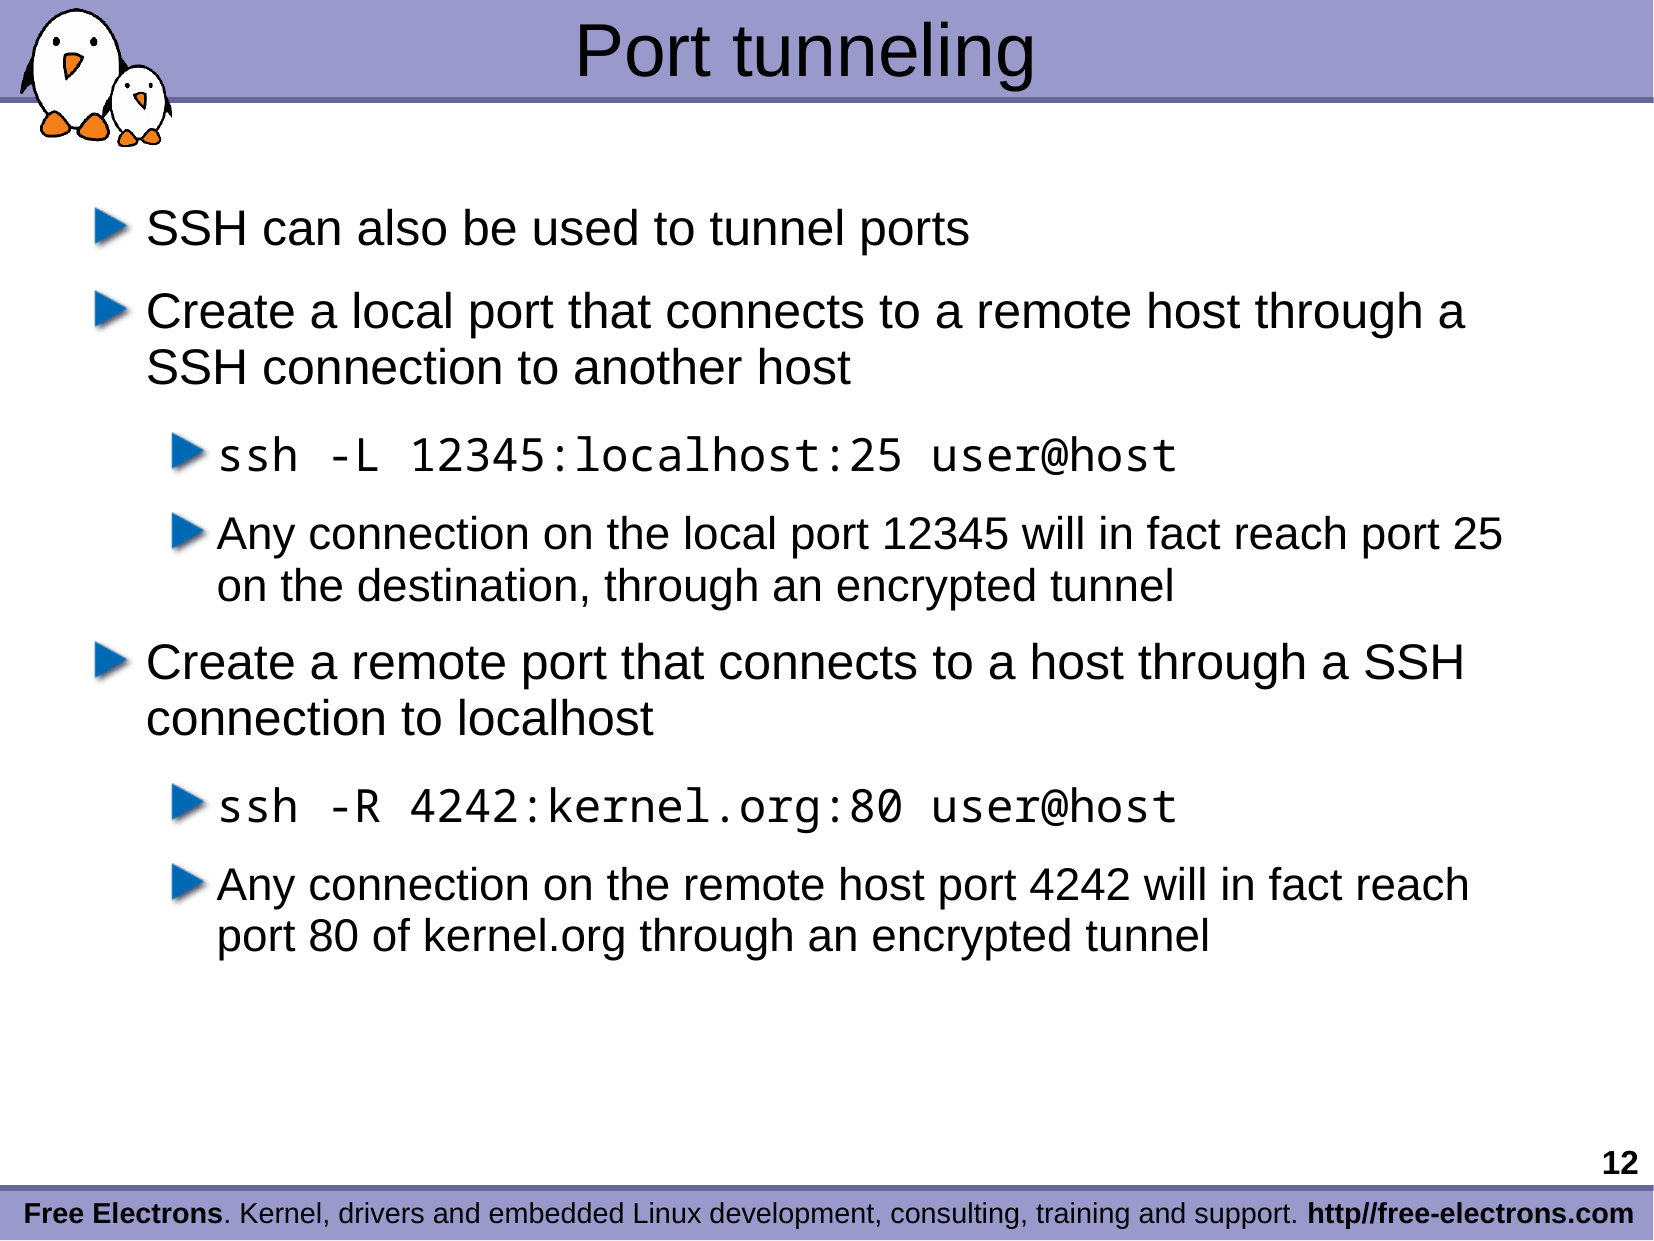

# Port tunneling
SSH can also be used to tunnel ports
Create a local port that connects to a remote host through a SSH connection to another host
ssh -L 12345:localhost:25 user@host
Any connection on the local port 12345 will in fact reach port 25 on the destination, through an encrypted tunnel
Create a remote port that connects to a host through a SSH connection to localhost
ssh -R 4242:kernel.org:80 user@host
Any connection on the remote host port 4242 will in fact reach port 80 of kernel.org through an encrypted tunnel